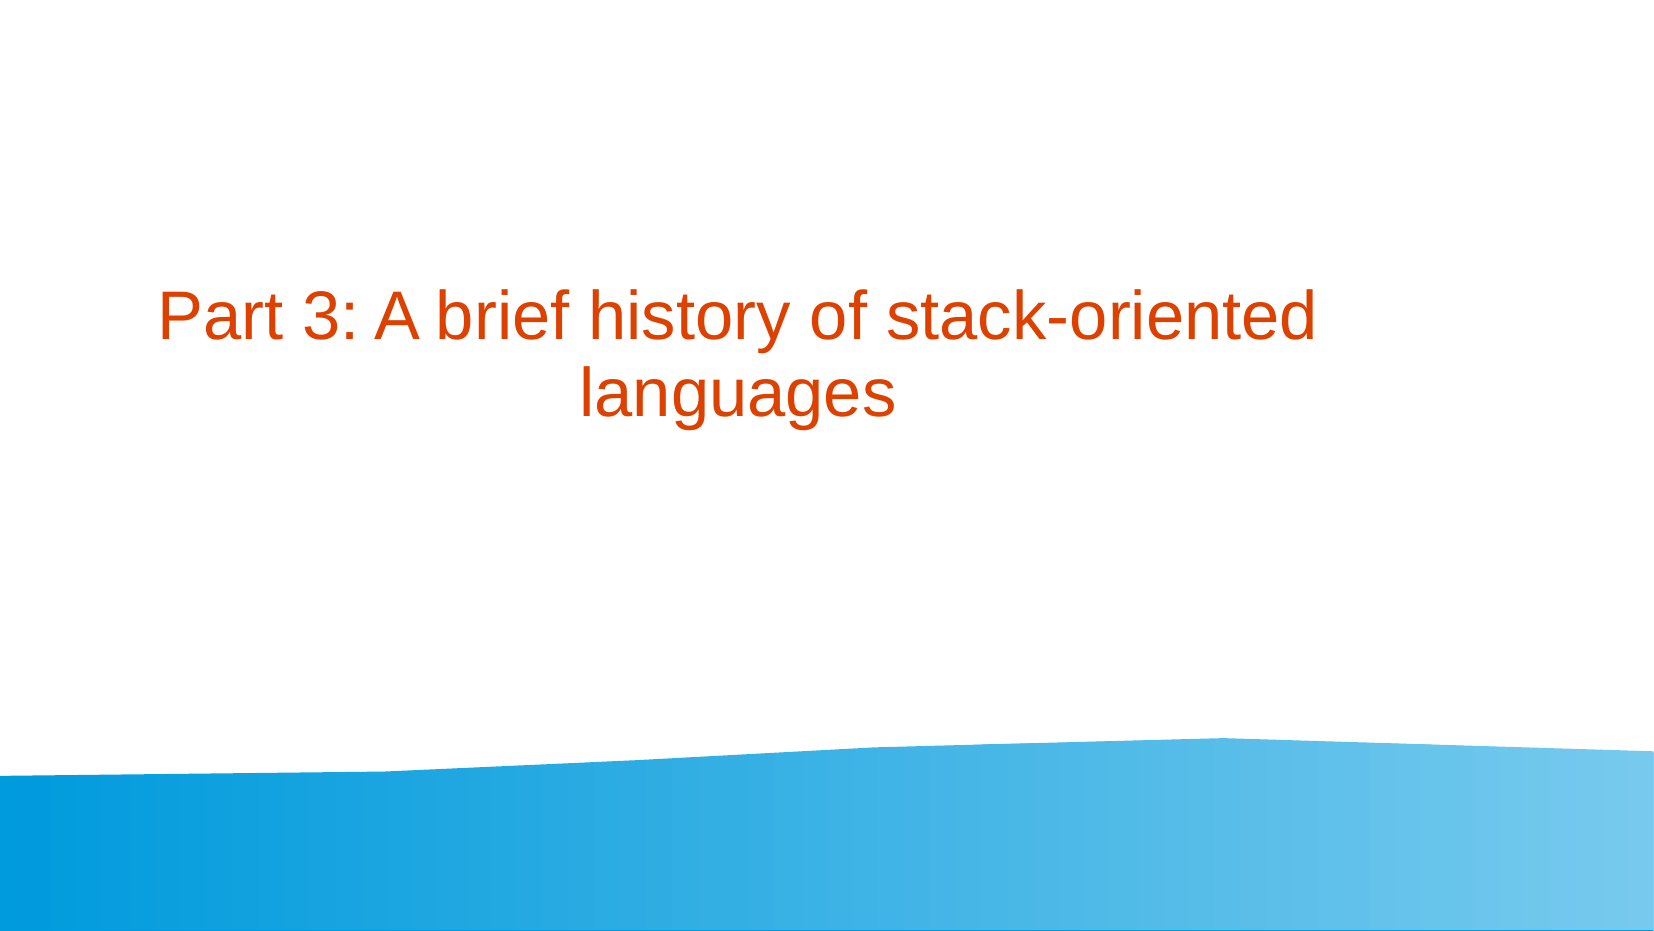

# Part 3: A brief history of stack-oriented languages